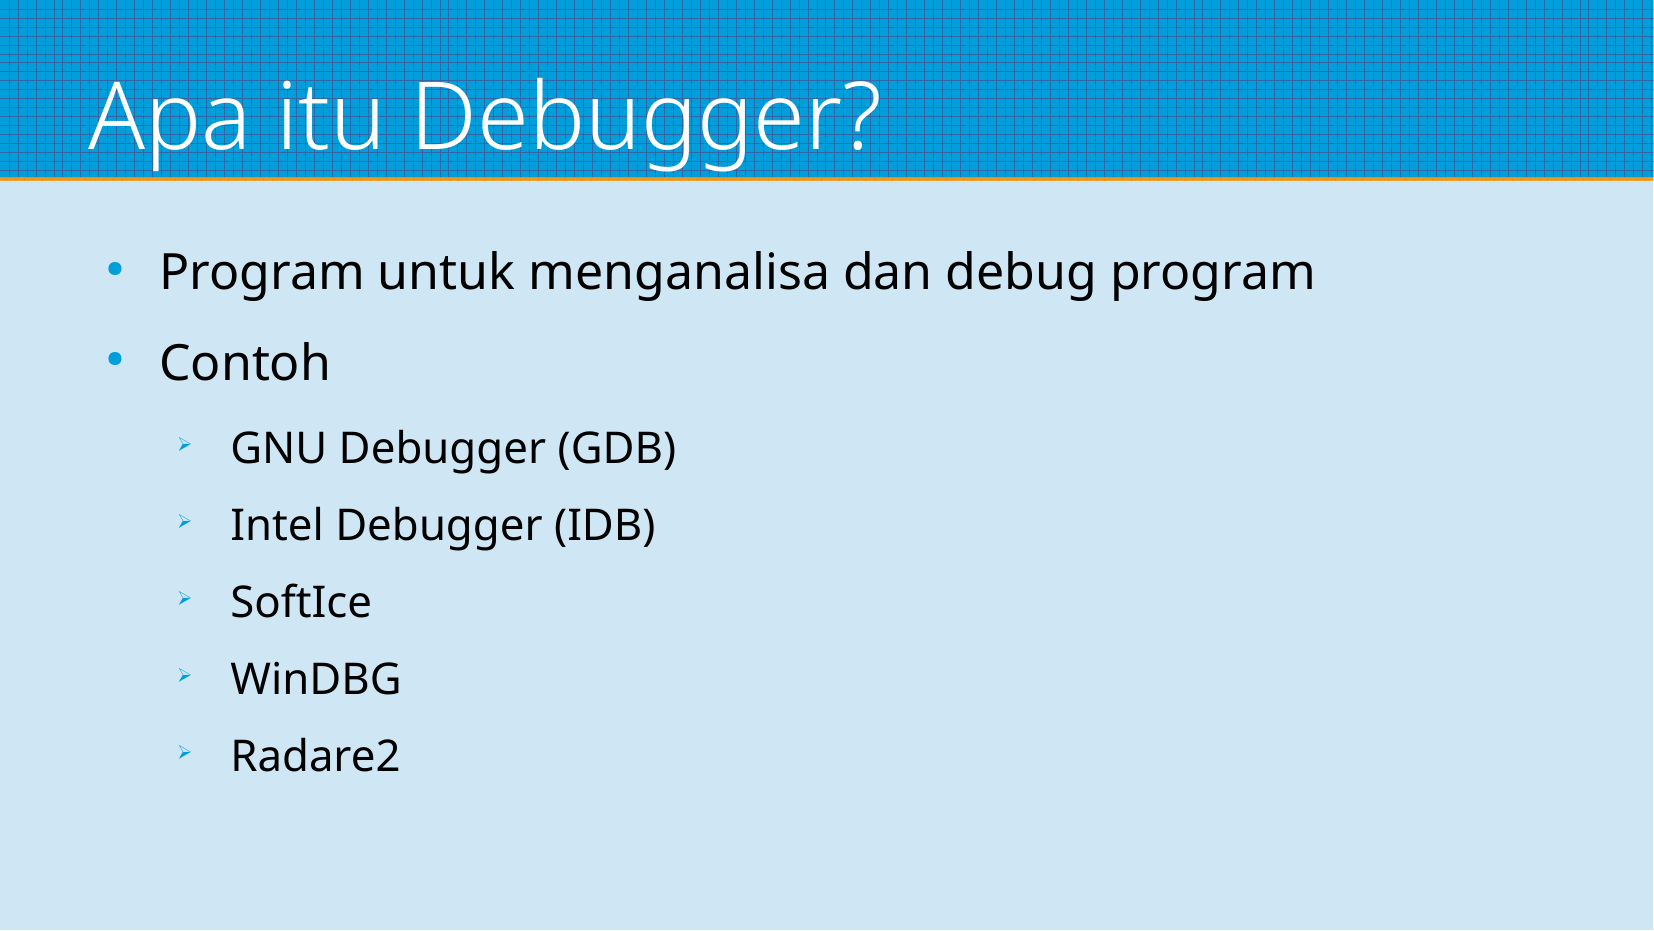

# Apa itu Debugger?
Program untuk menganalisa dan debug program
Contoh
GNU Debugger (GDB)
Intel Debugger (IDB)
SoftIce
WinDBG
Radare2